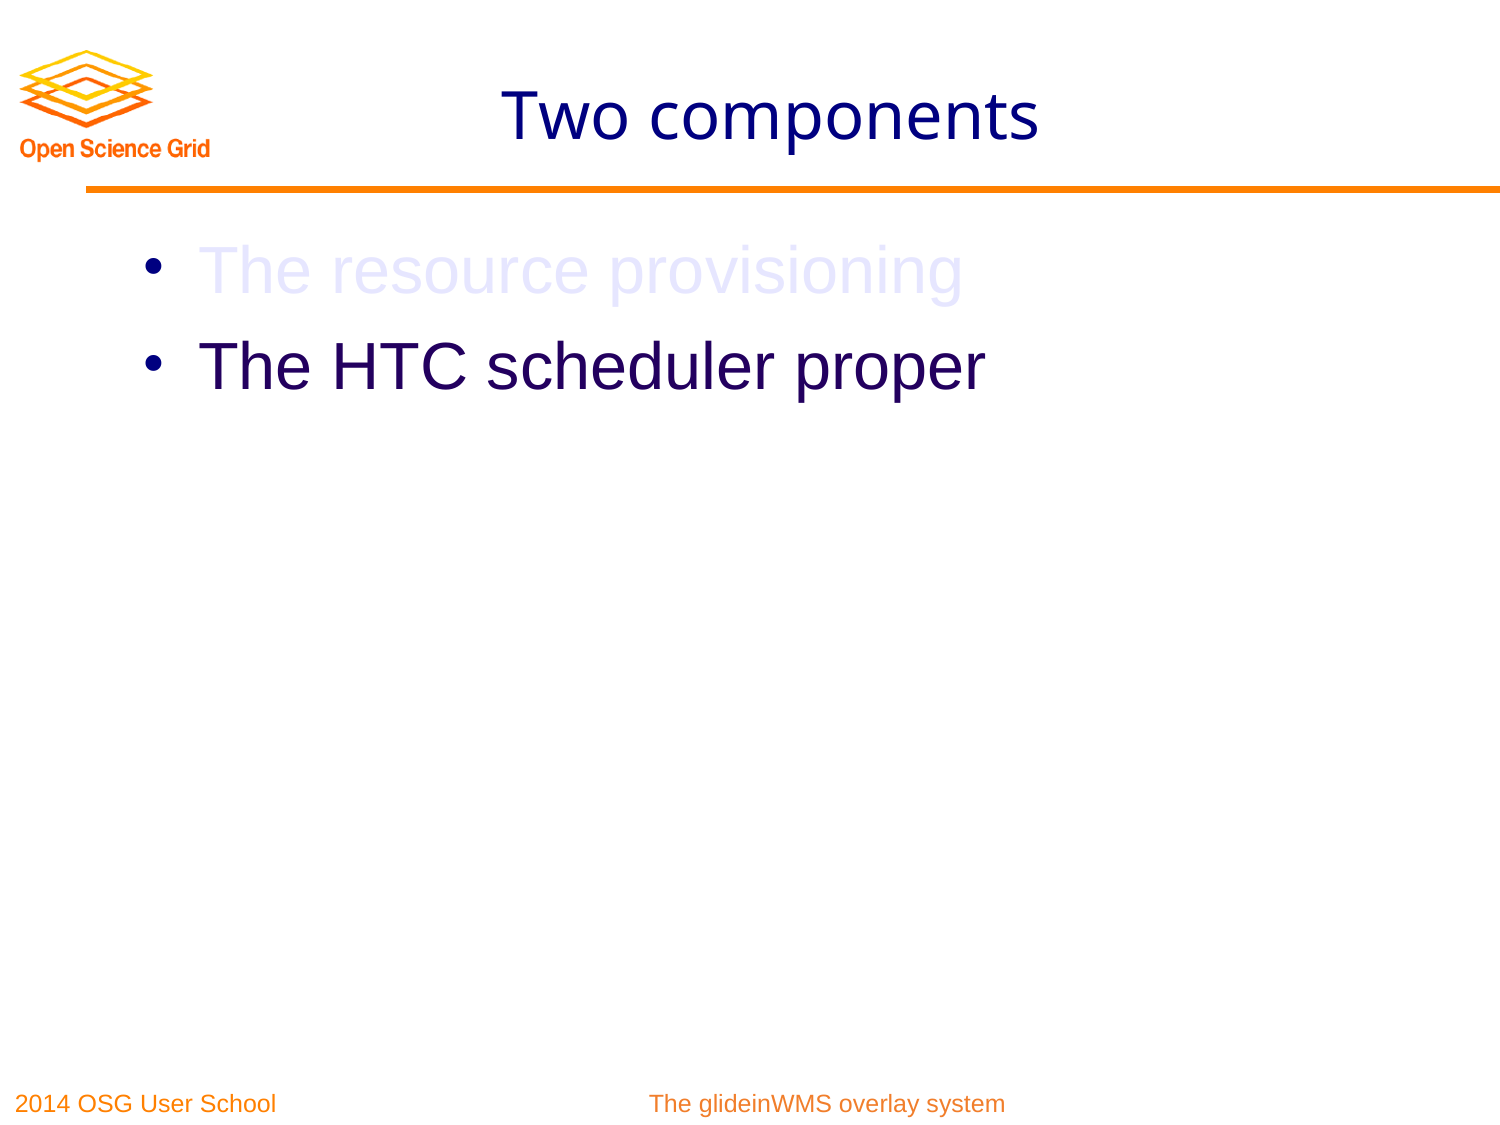

# Two components
The resource provisioning
The HTC scheduler proper